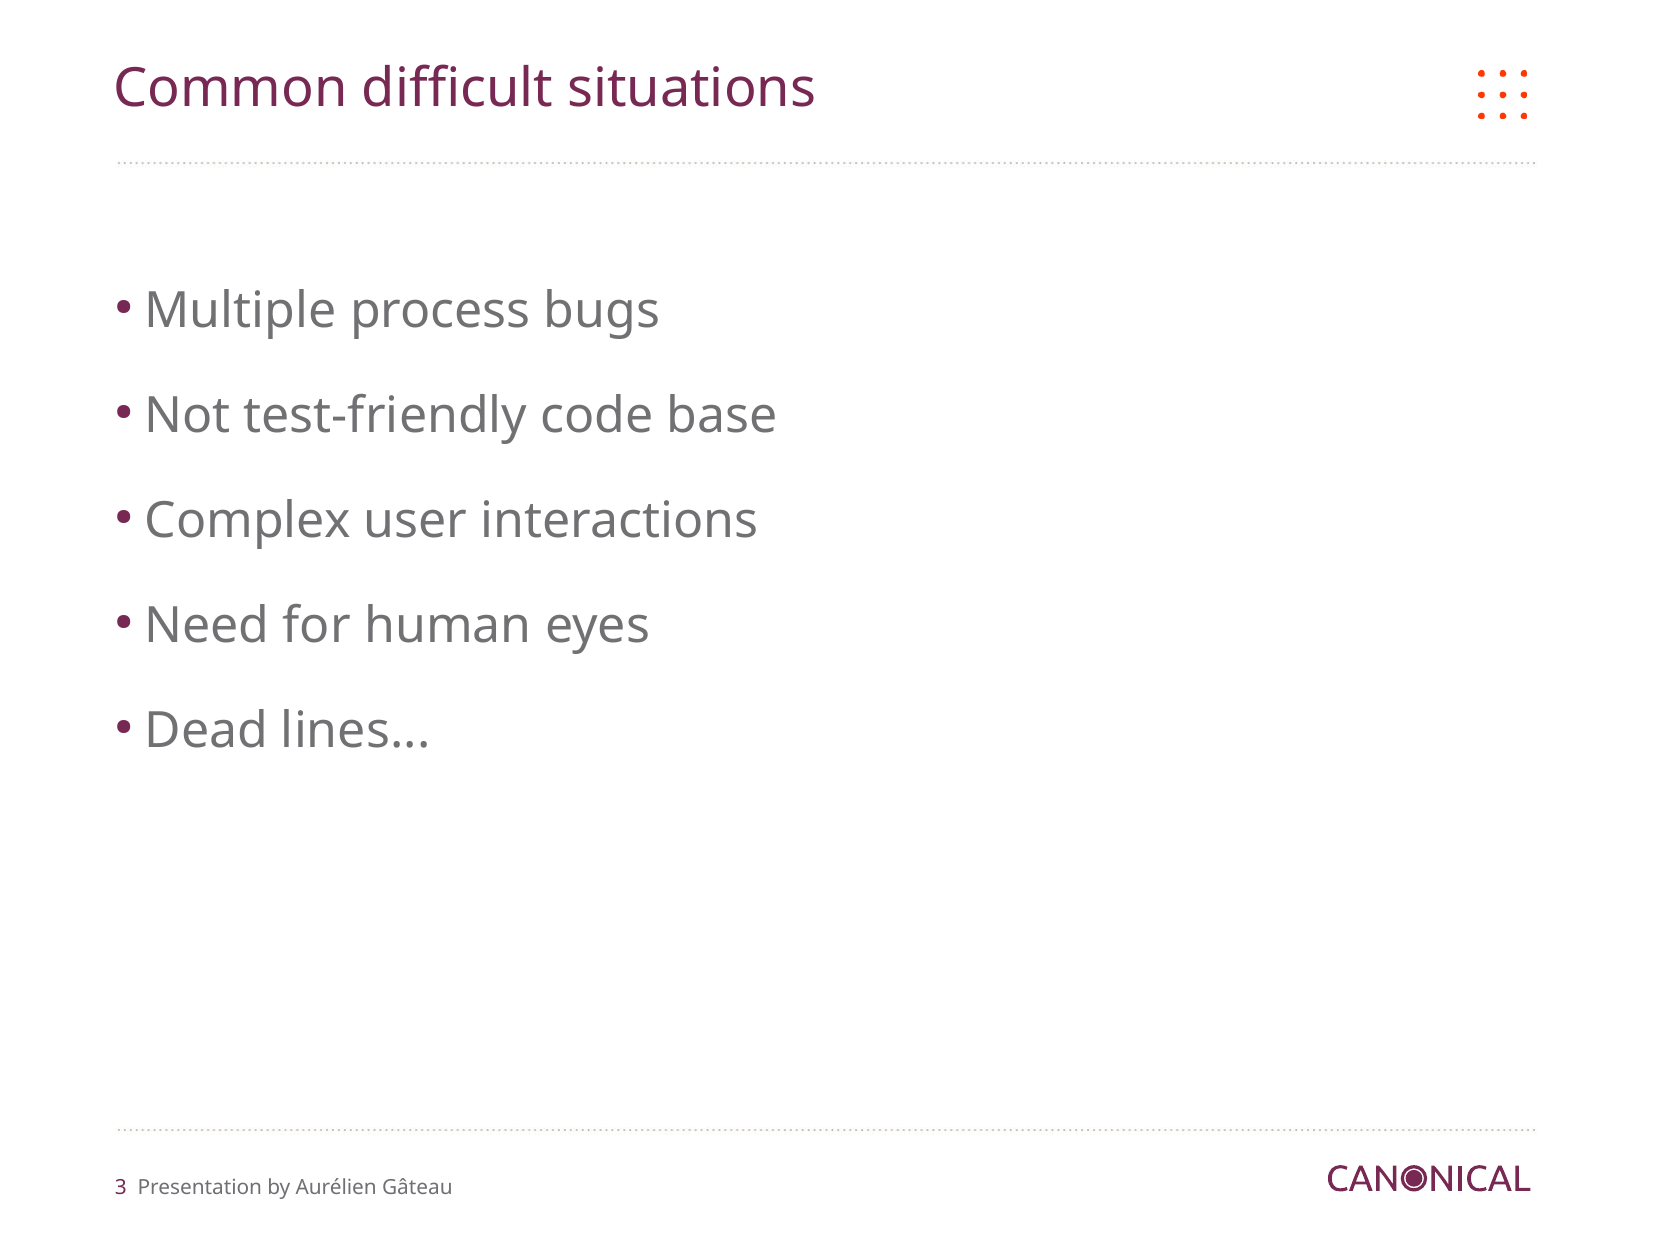

# Common difficult situations
Multiple process bugs
Not test-friendly code base
Complex user interactions
Need for human eyes
Dead lines...